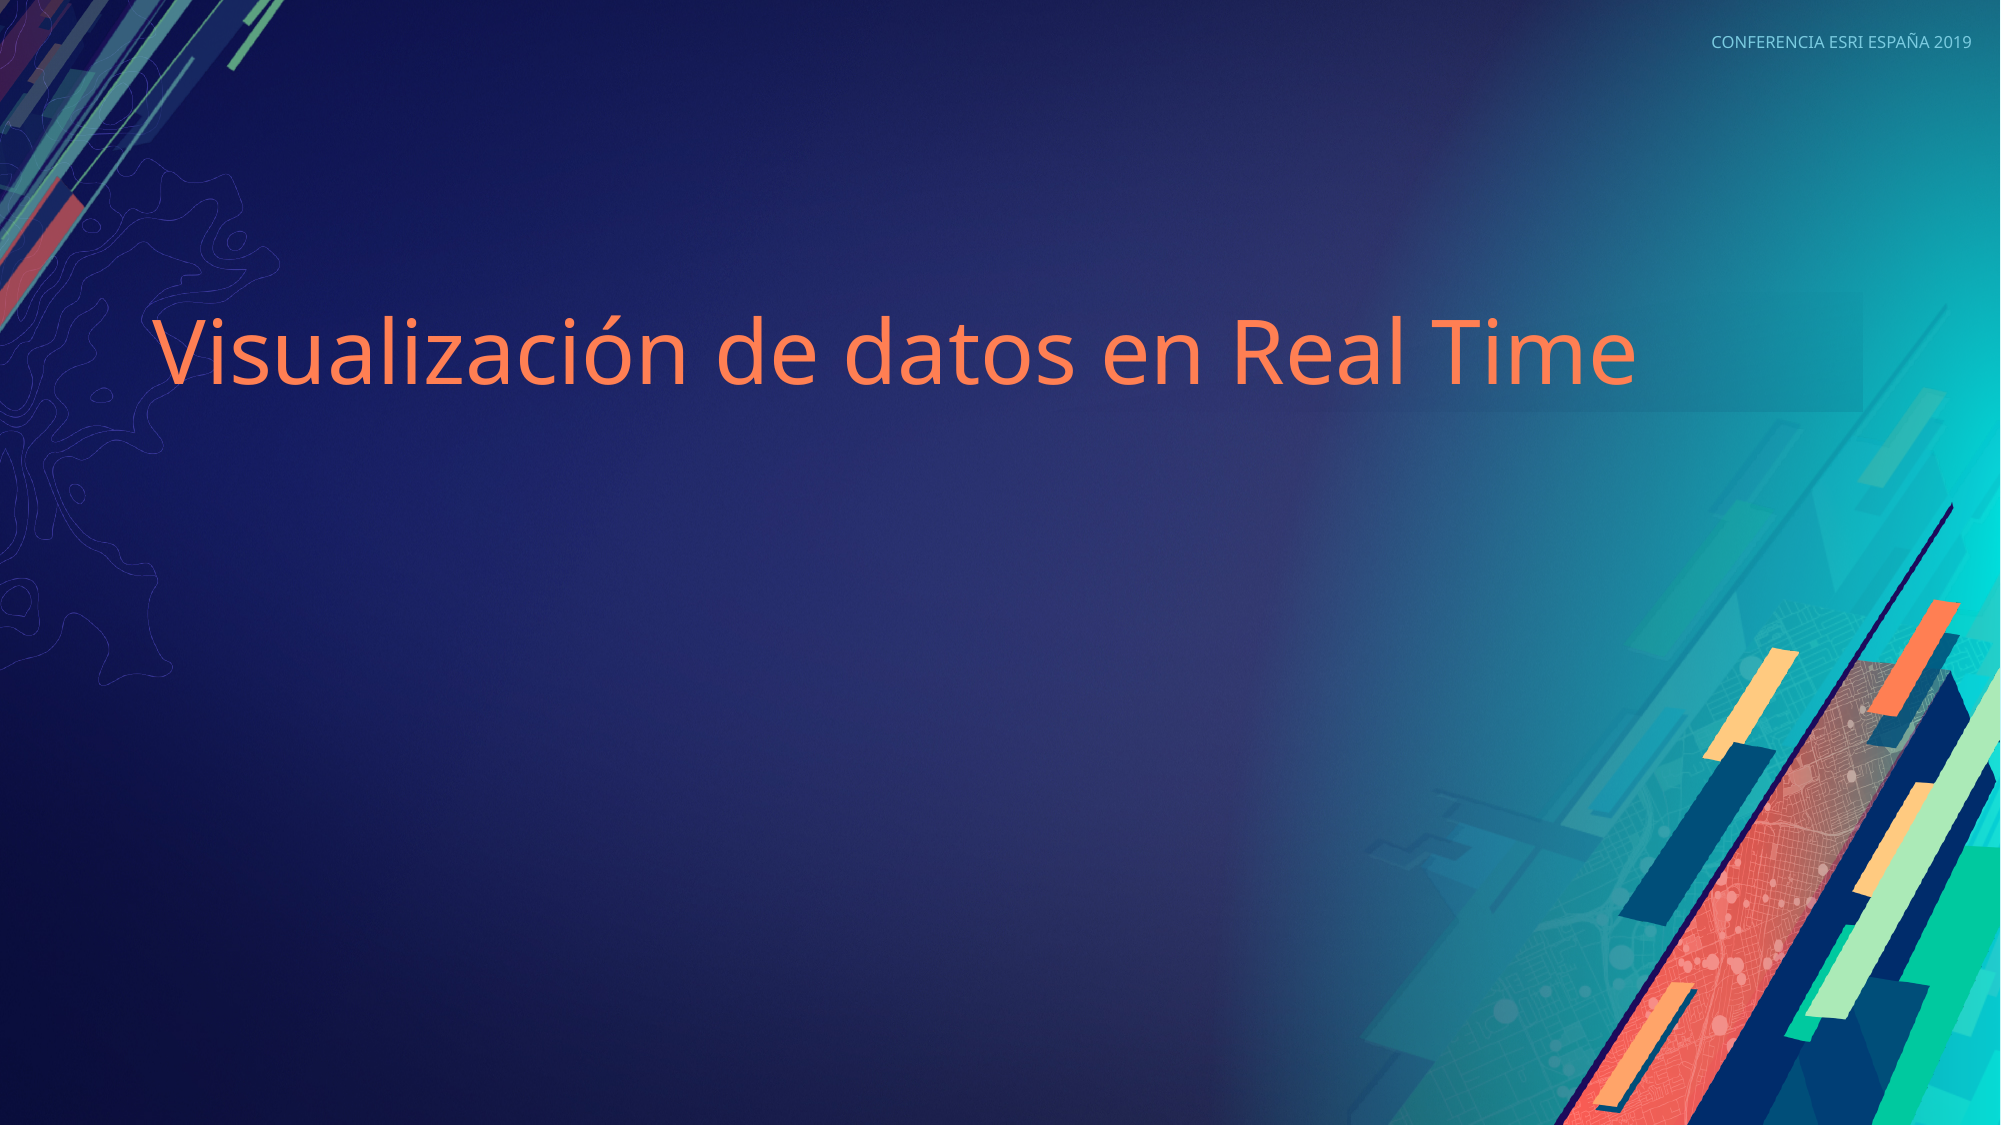

# Visualización de datos en Real Time